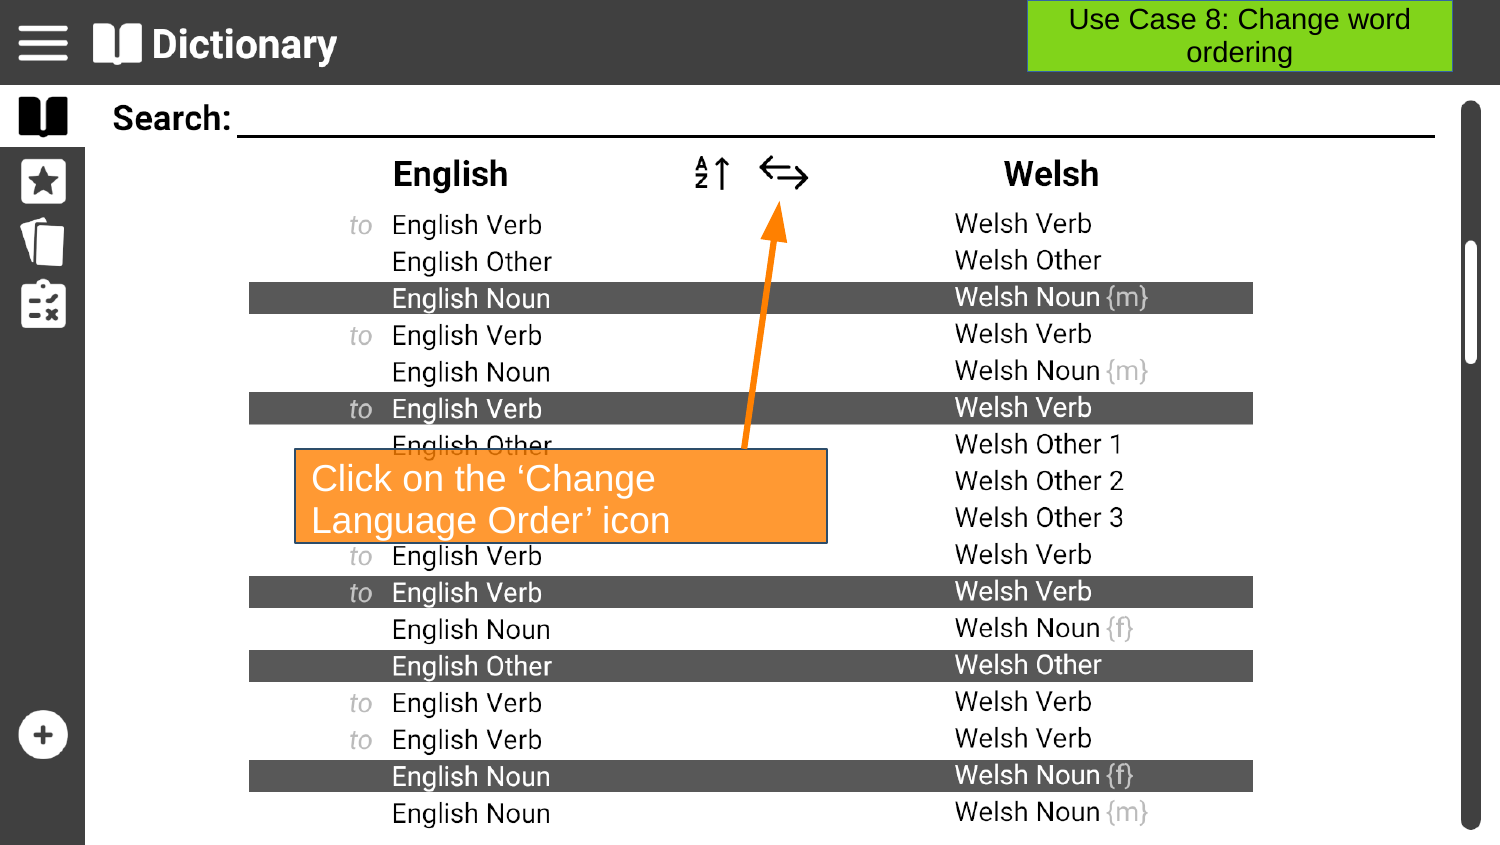

Use Case 8: Change word ordering
Click on the ‘Change Language Order’ icon